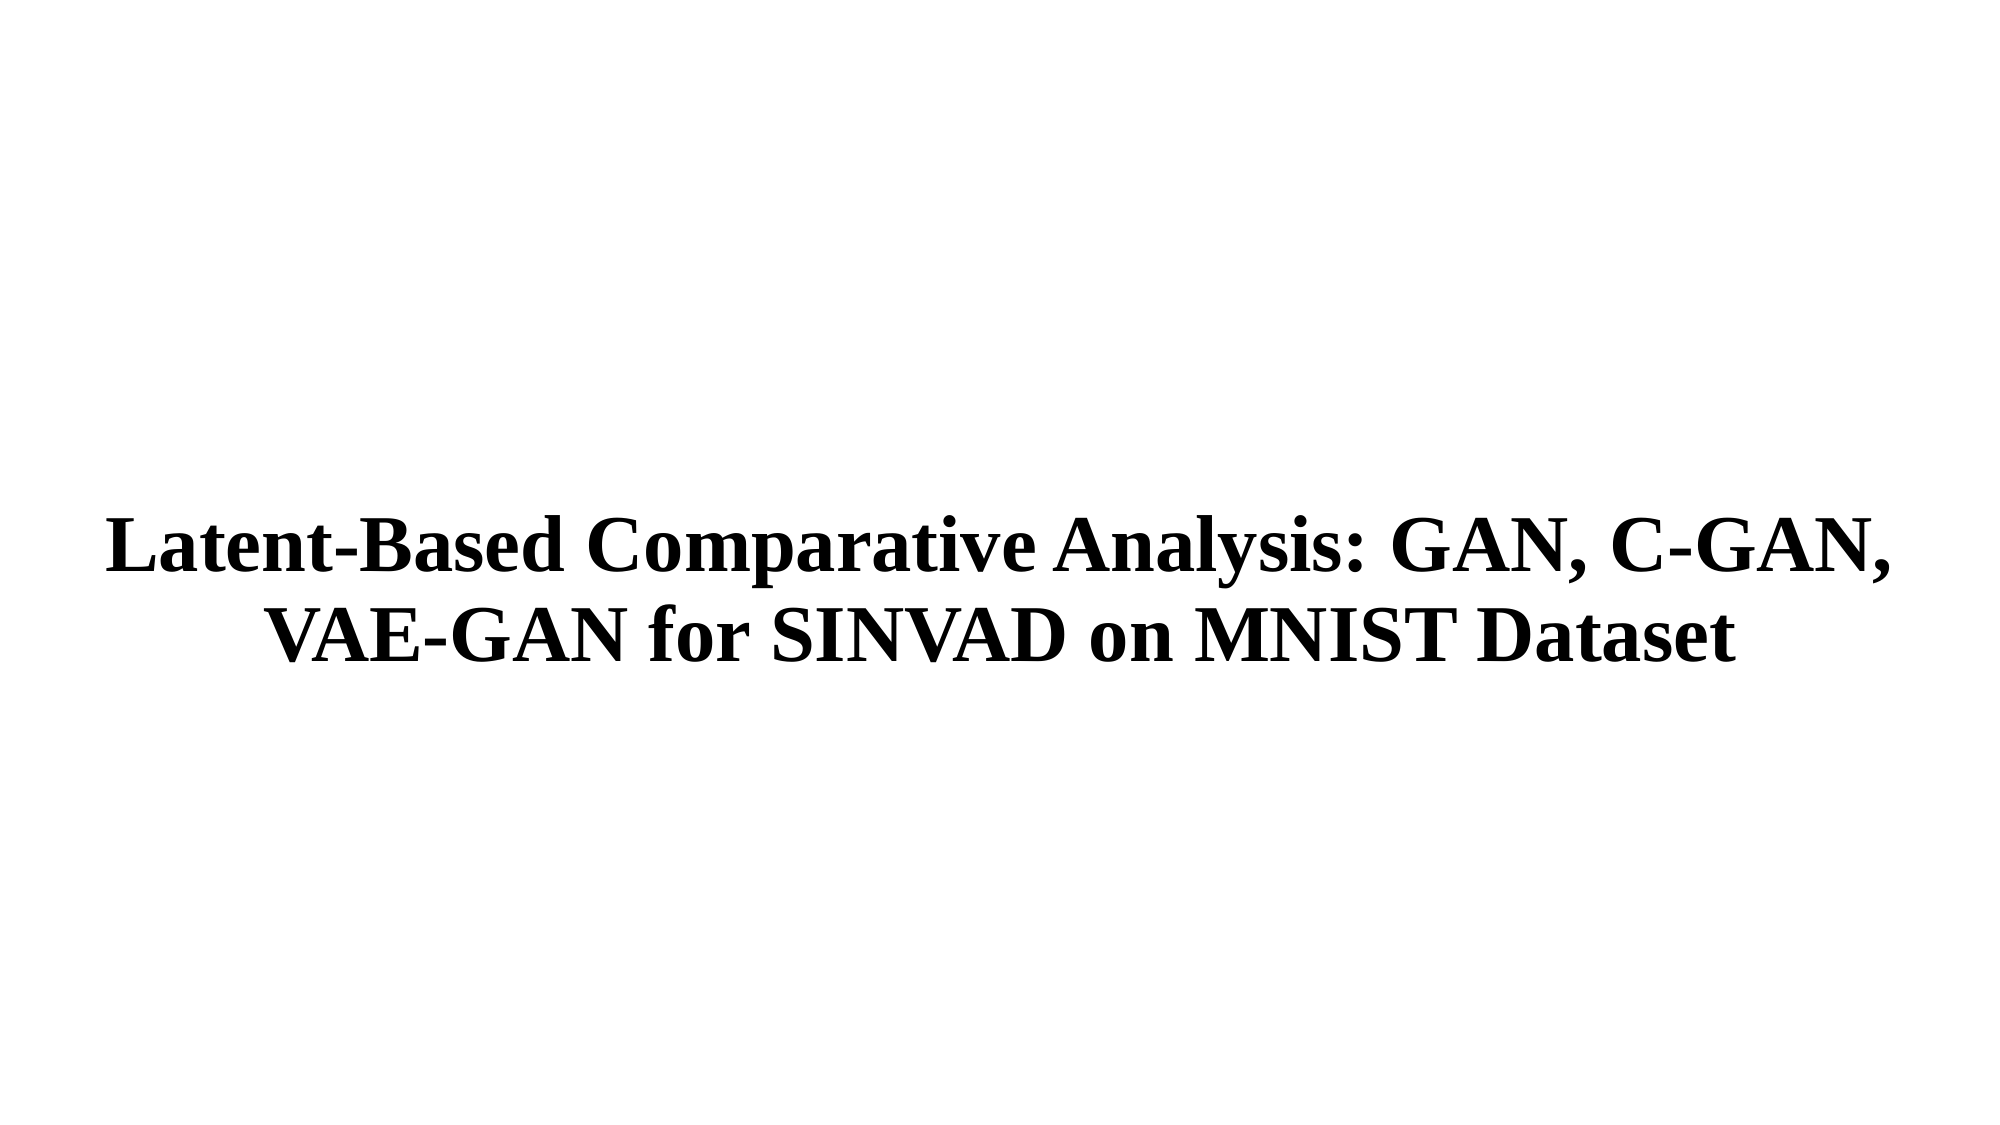

# Latent-Based Comparative Analysis: GAN, C-GAN, VAE-GAN for SINVAD on MNIST Dataset